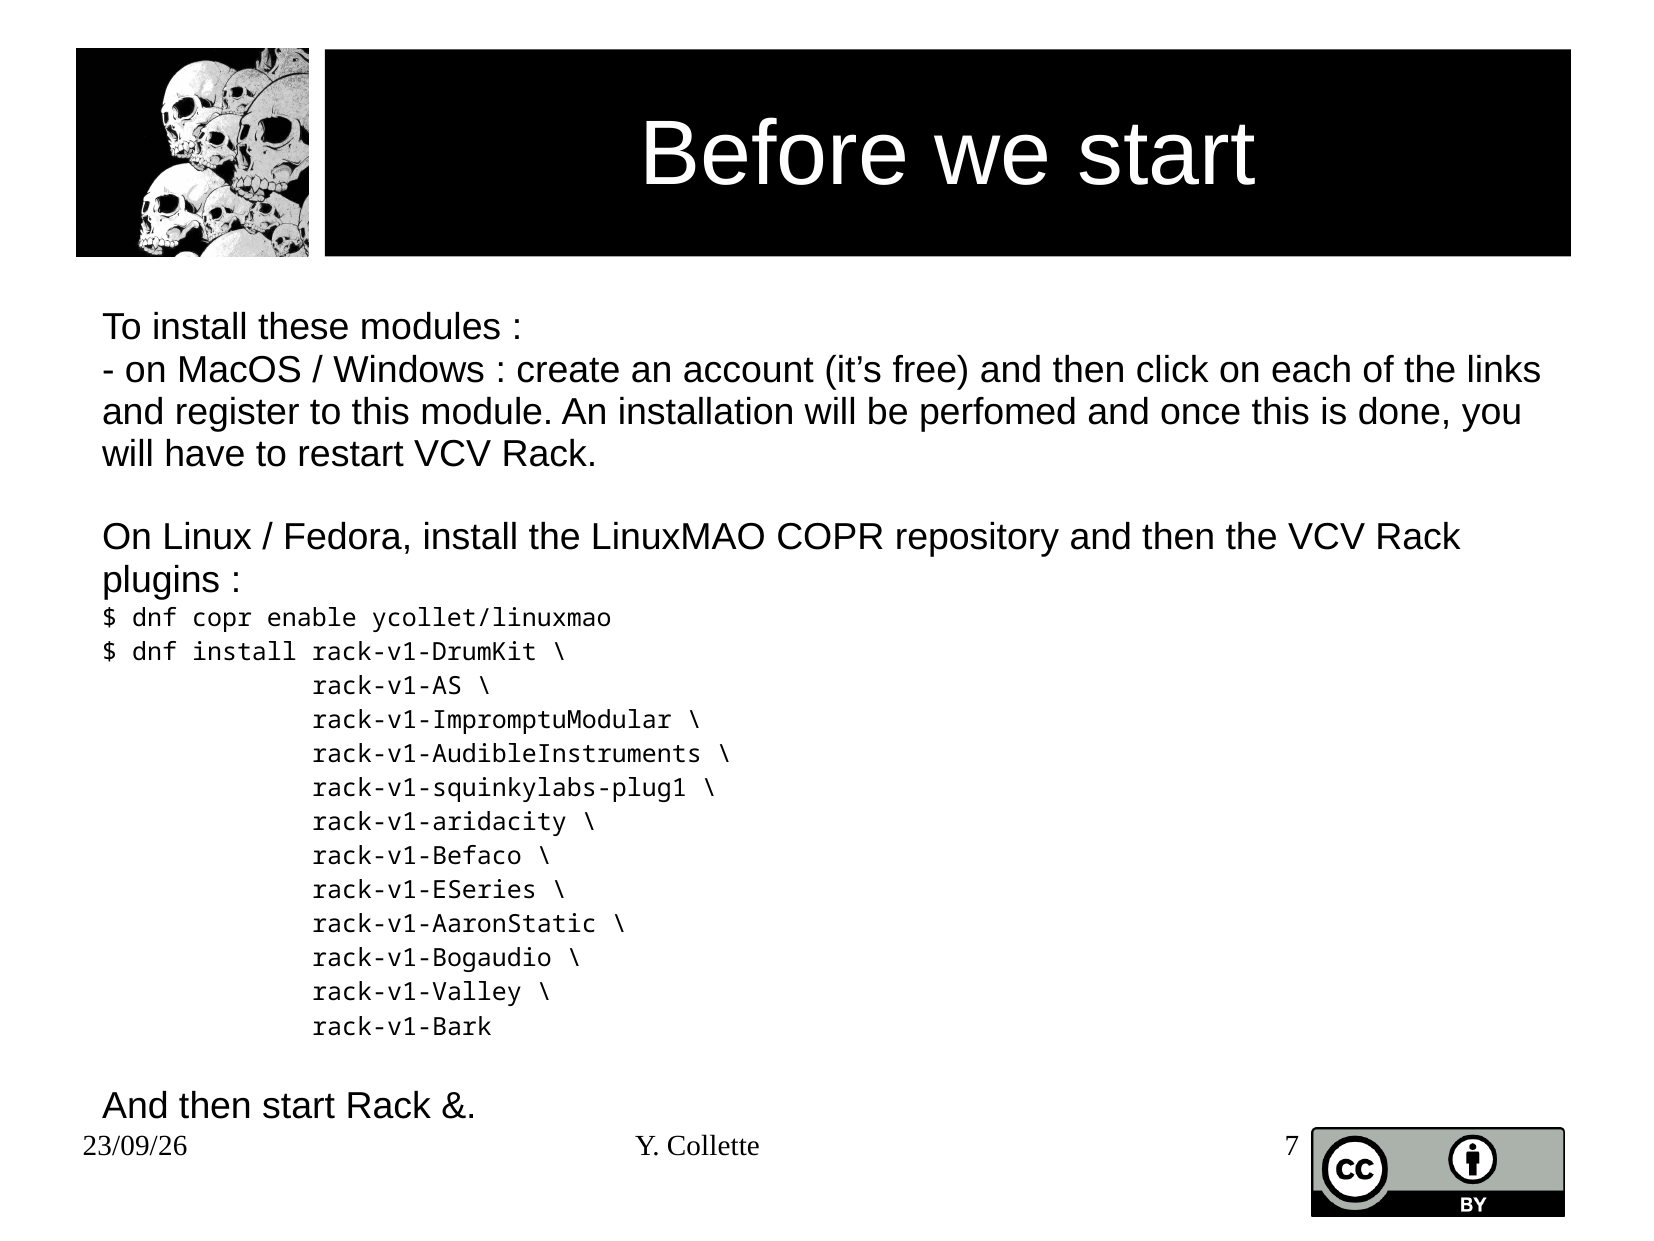

# Before we start
To install these modules :
- on MacOS / Windows : create an account (it’s free) and then click on each of the links and register to this module. An installation will be perfomed and once this is done, you will have to restart VCV Rack.
On Linux / Fedora, install the LinuxMAO COPR repository and then the VCV Rack plugins :
$ dnf copr enable ycollet/linuxmao
$ dnf install rack-v1-DrumKit \
 rack-v1-AS \
 rack-v1-ImpromptuModular \
 rack-v1-AudibleInstruments \
 rack-v1-squinkylabs-plug1 \
 rack-v1-aridacity \
 rack-v1-Befaco \
 rack-v1-ESeries \
 rack-v1-AaronStatic \
 rack-v1-Bogaudio \
 rack-v1-Valley \
 rack-v1-Bark
And then start Rack &.
Y. Collette
7